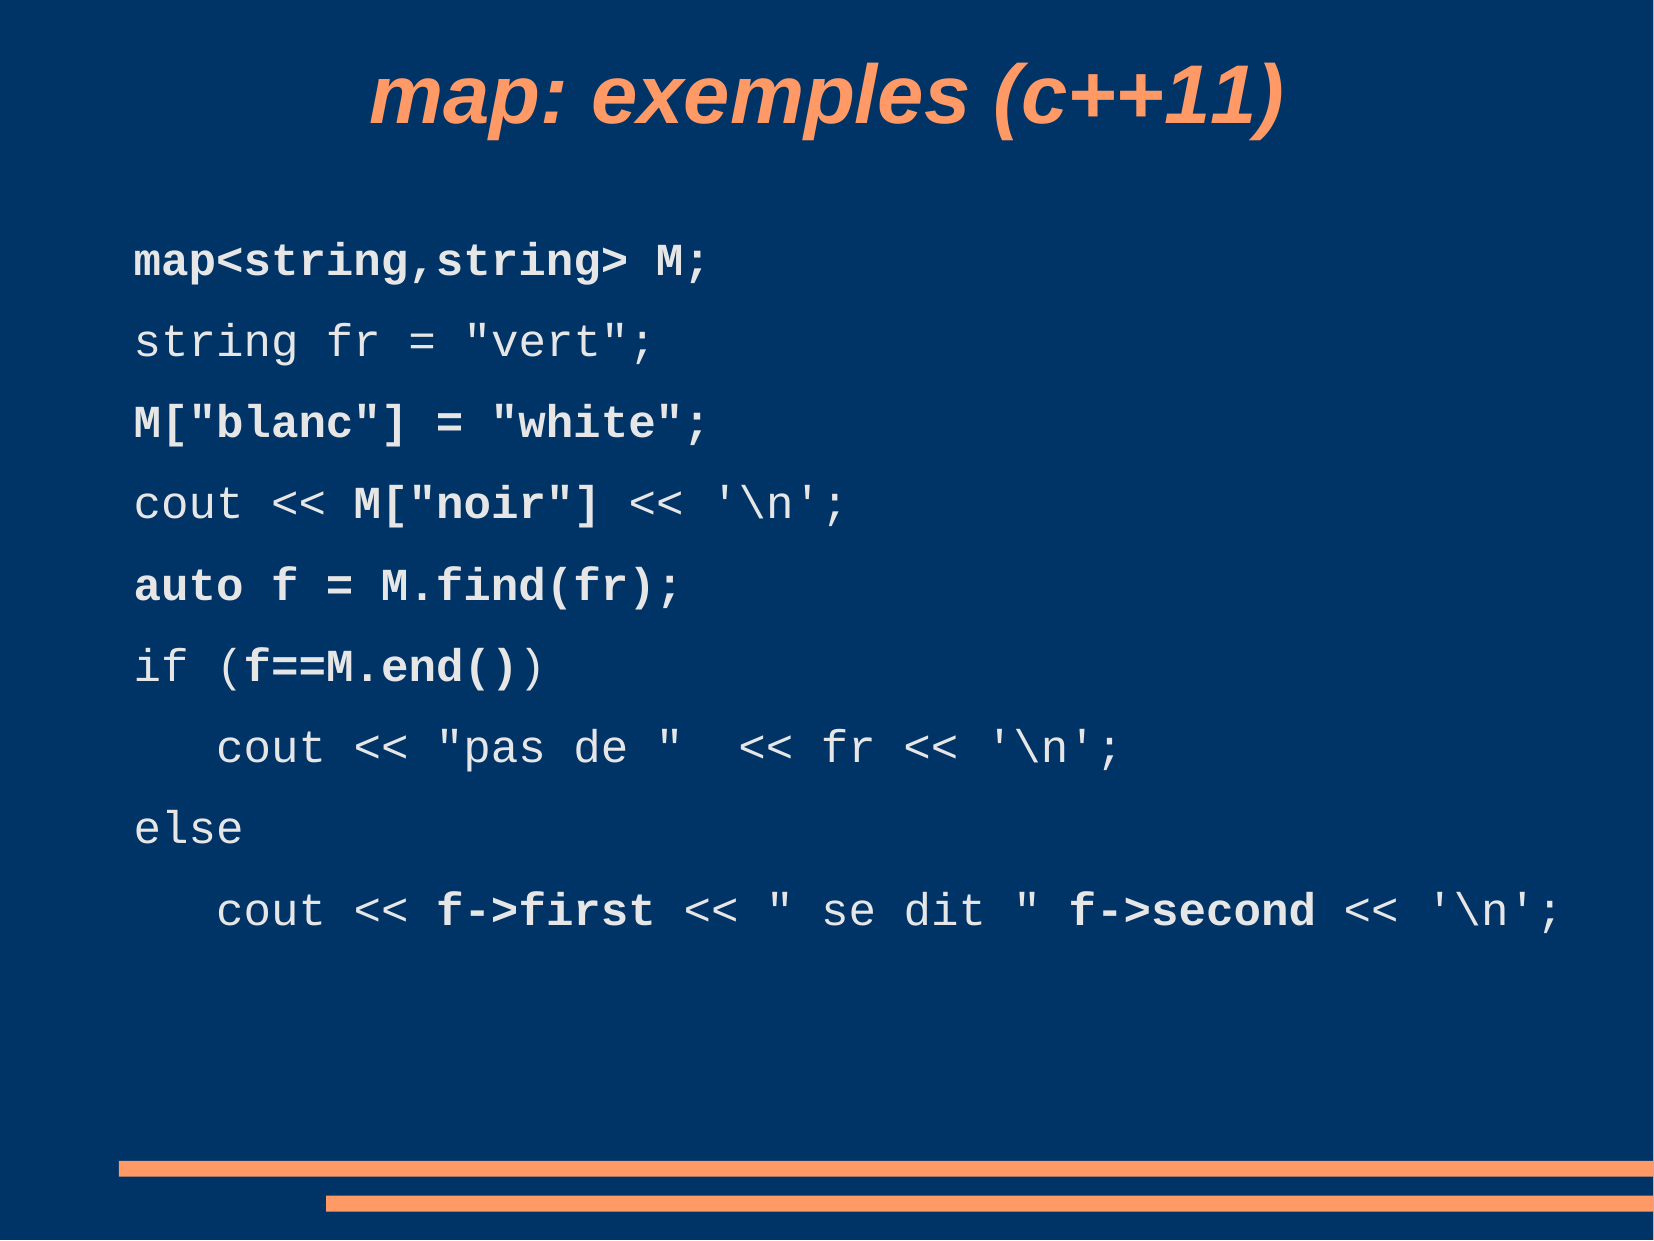

# map: exemples (c++11)
map<string,string> M;
string fr = "vert";
M["blanc"] = "white";
cout << M["noir"] << '\n';
auto f = M.find(fr);
if (f==M.end())
 cout << "pas de "  << fr << '\n';
else
 cout << f->first << " se dit " f->second << '\n';